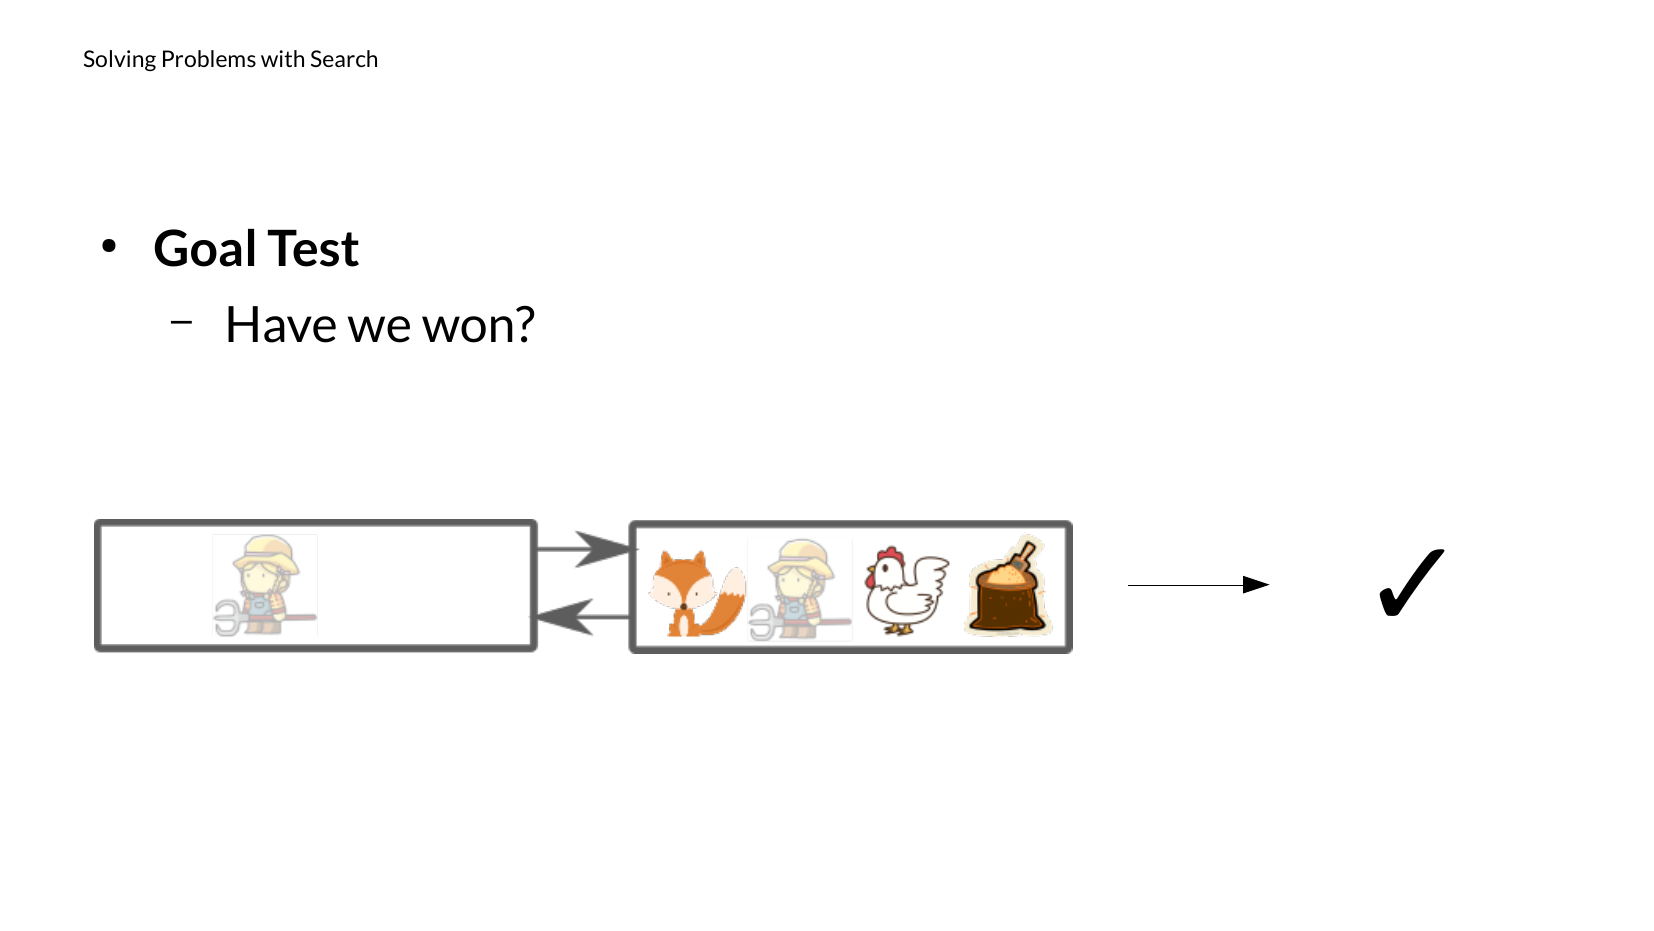

# Solving Problems with Search
Goal Test
Have we won?
✓